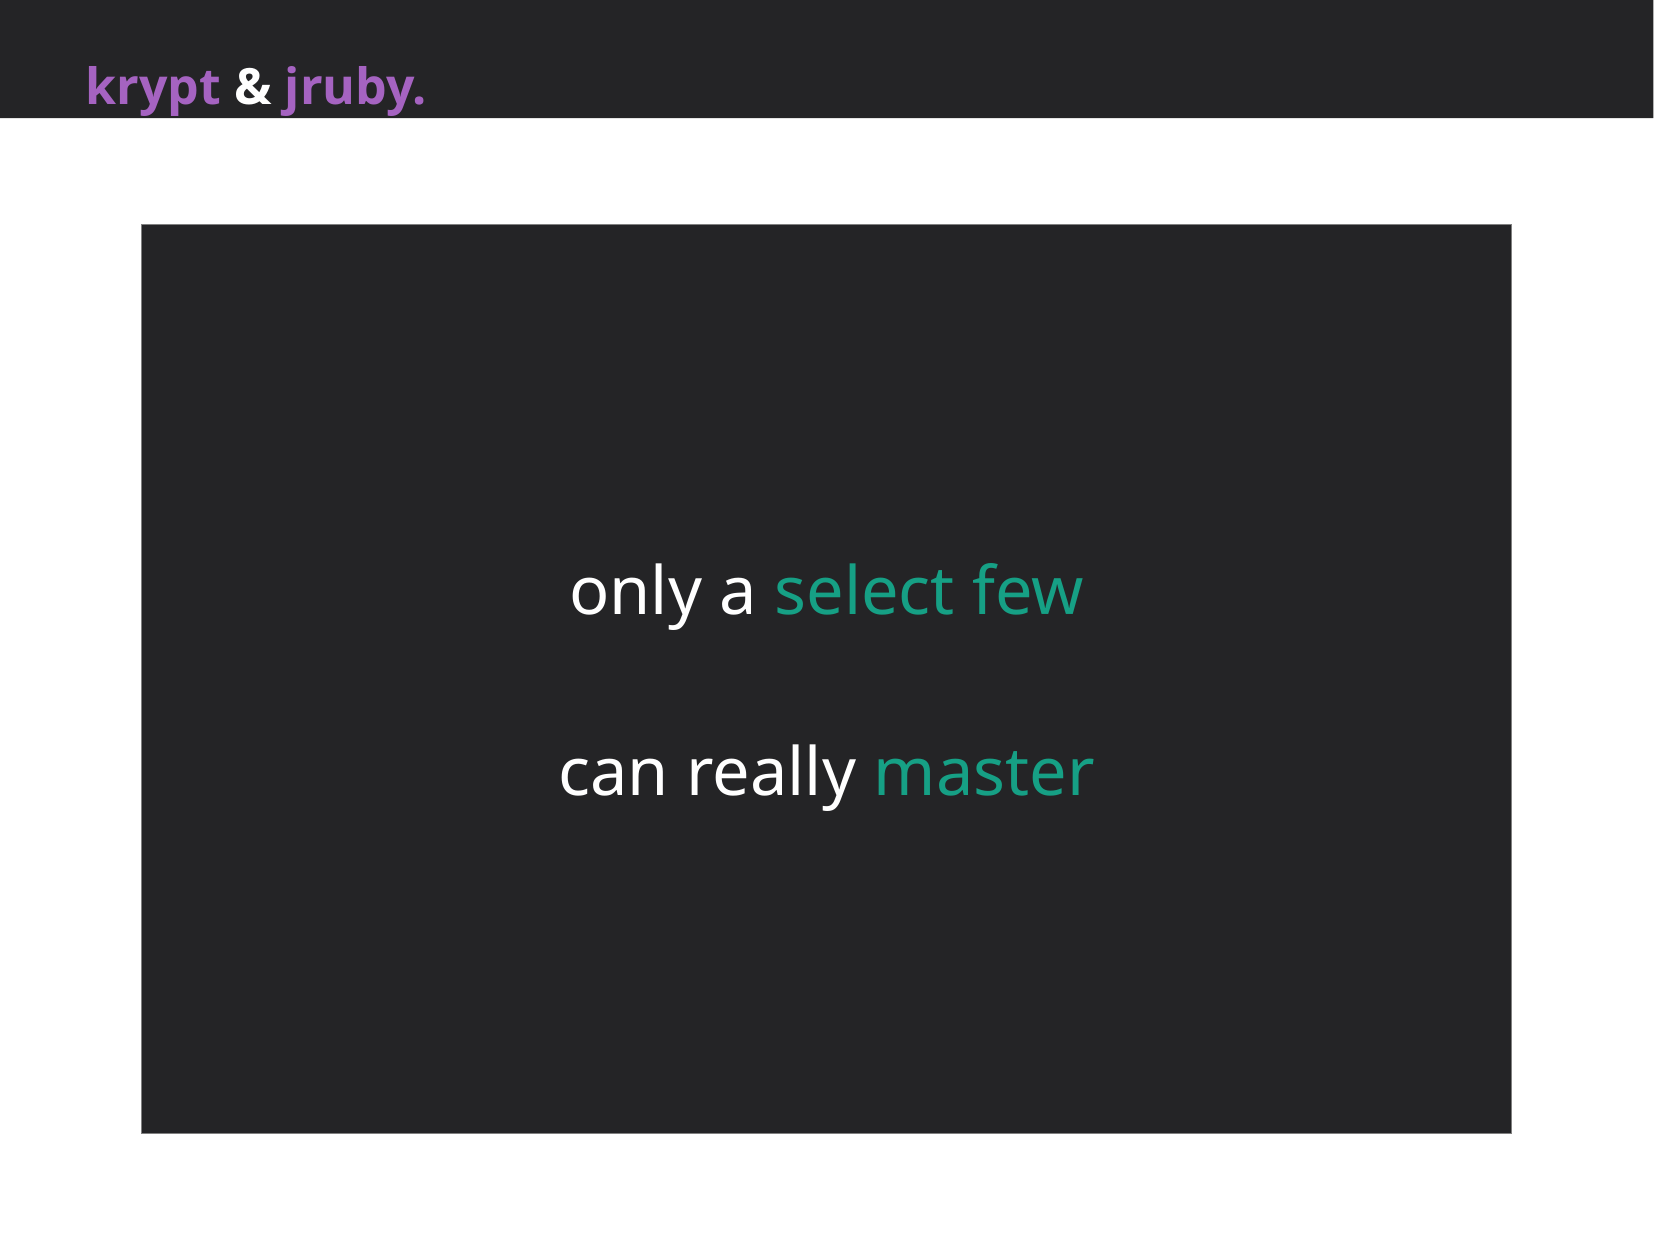

krypt & jruby.
only a select few
can really master